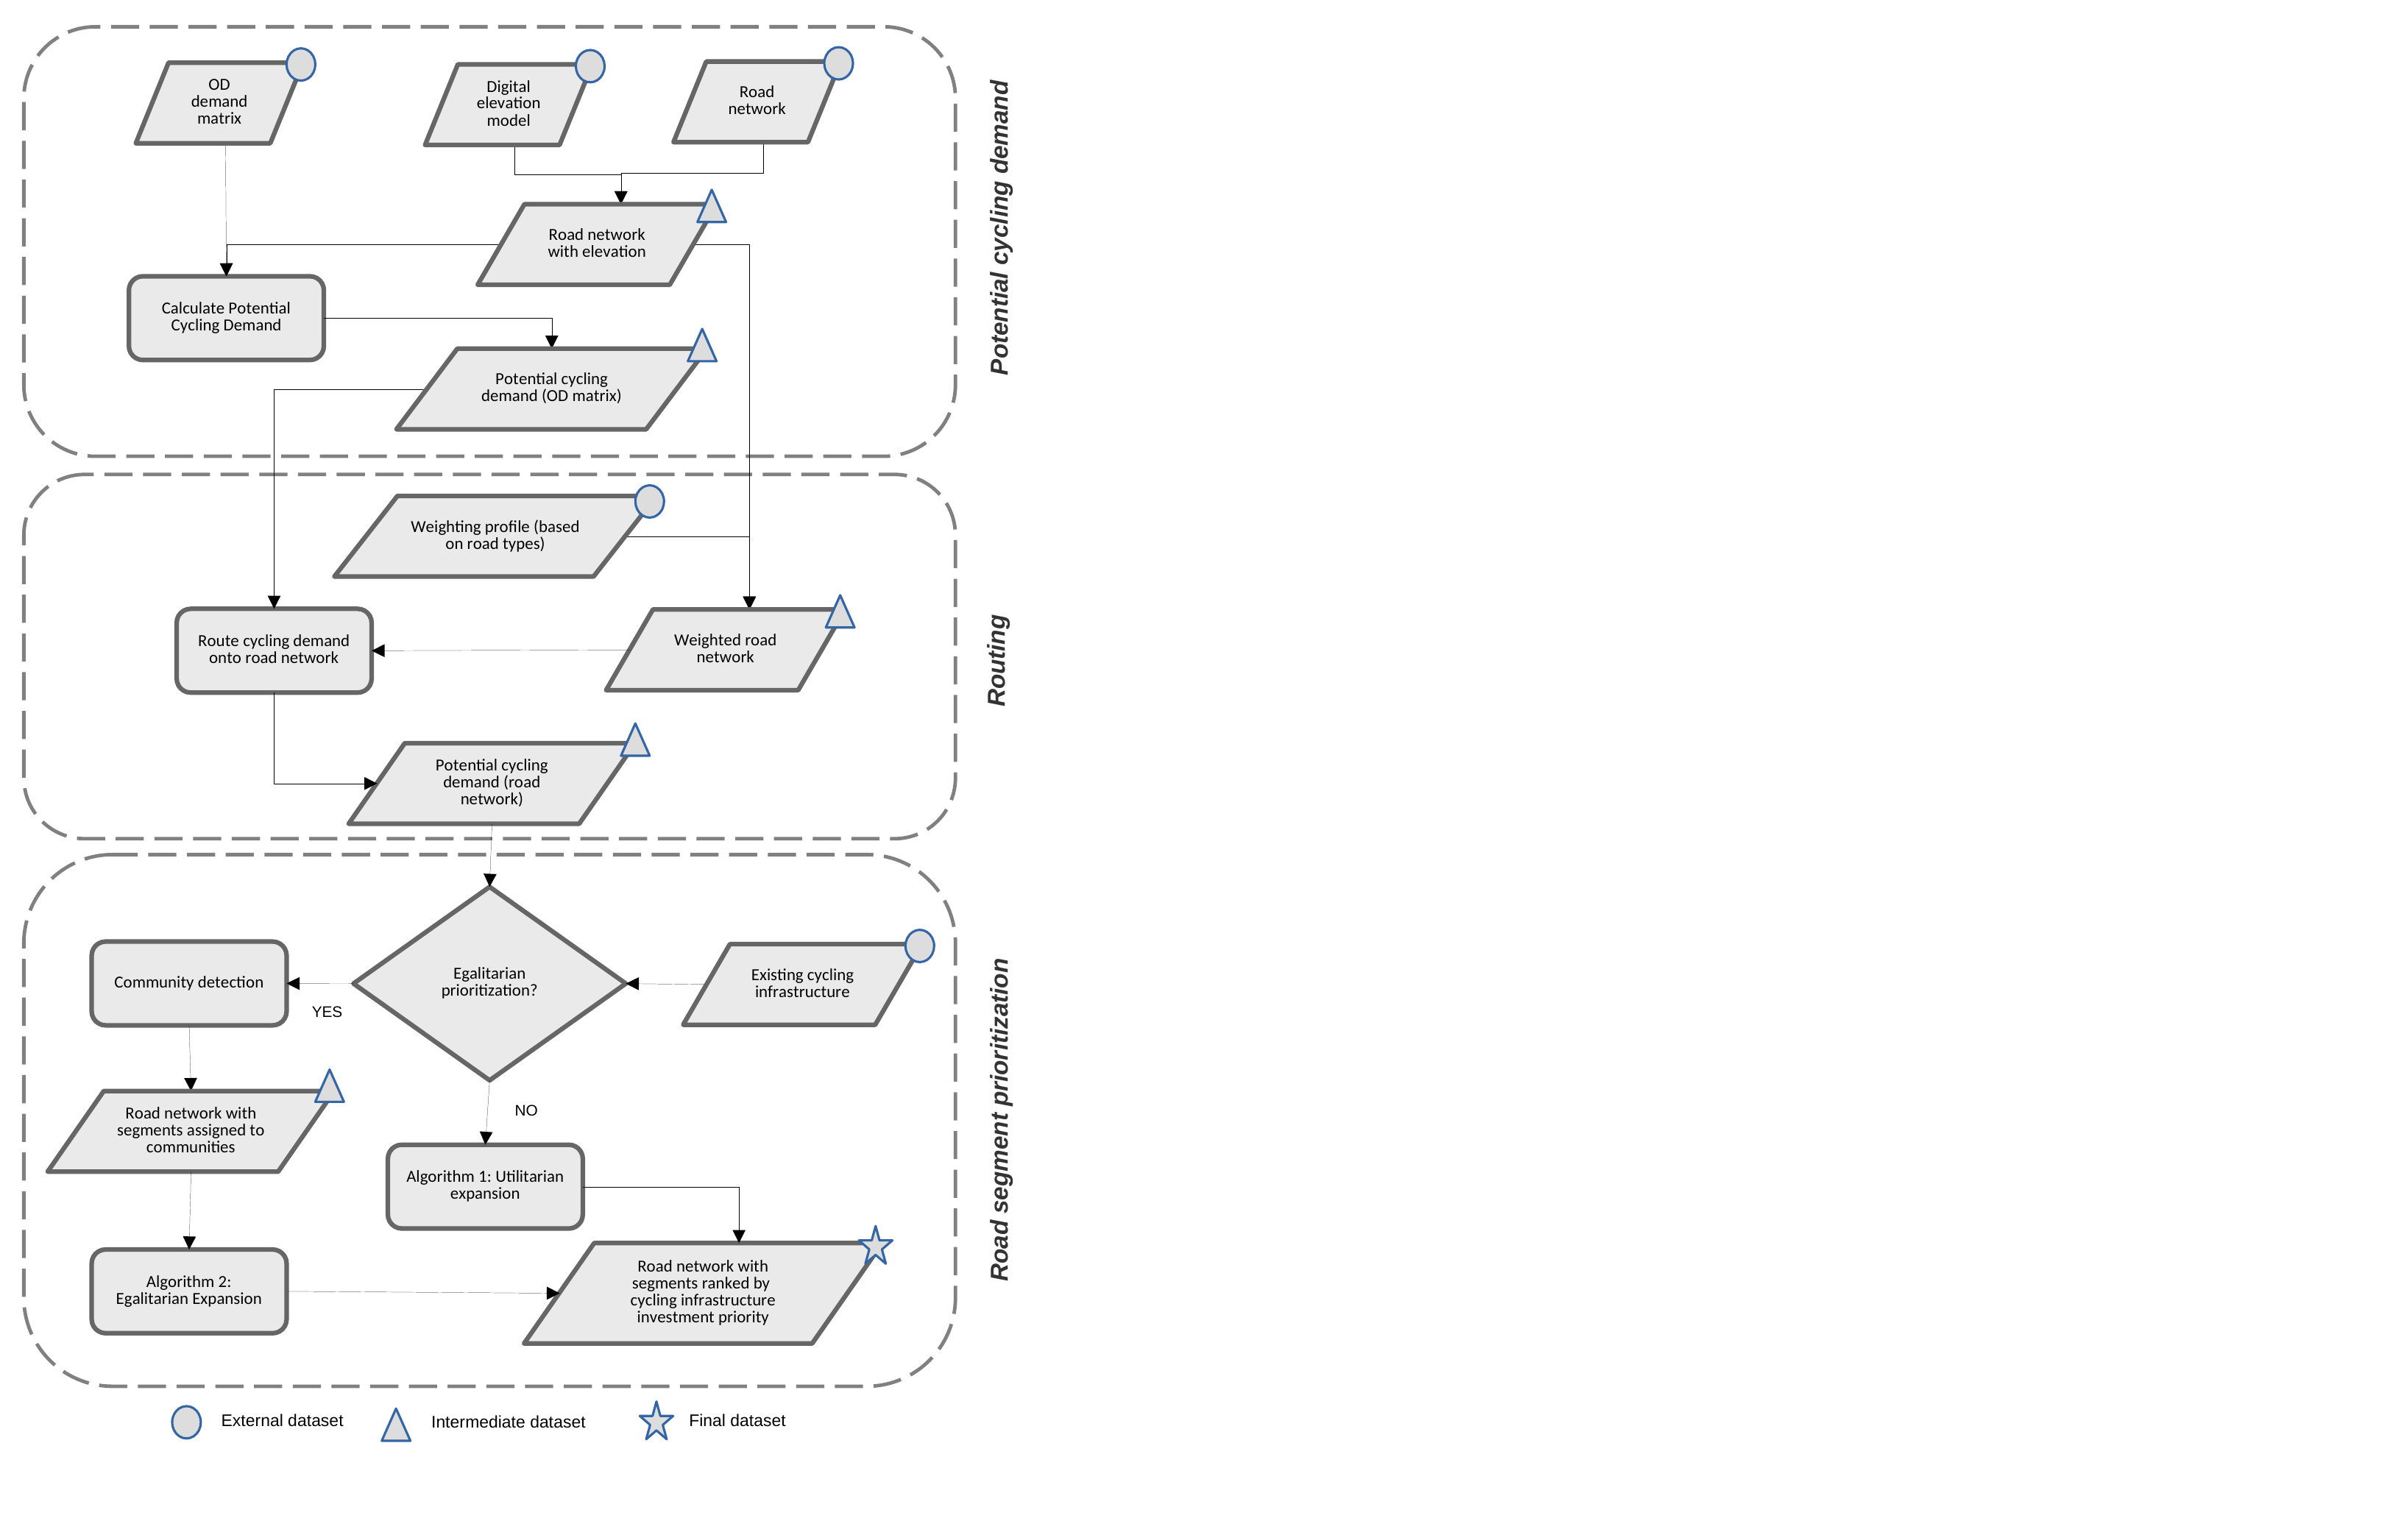

Road network
OD demand matrix
Digital elevation model
Potential cycling demand
Road network with elevation
Calculate Potential Cycling Demand
Potential cycling demand (OD matrix)
Weighting profile (based on road types)
Route cycling demand onto road network
Weighted road network
Routing
Potential cycling demand (road network)
Egalitarian prioritization?
Community detection
Existing cycling infrastructure
YES
Road segment prioritization
Road network with segments assigned to communities
NO
Algorithm 1: Utilitarian expansion
Road network with segments ranked by cycling infrastructure investment priority
Algorithm 2: Egalitarian Expansion
External dataset
Final dataset
Intermediate dataset